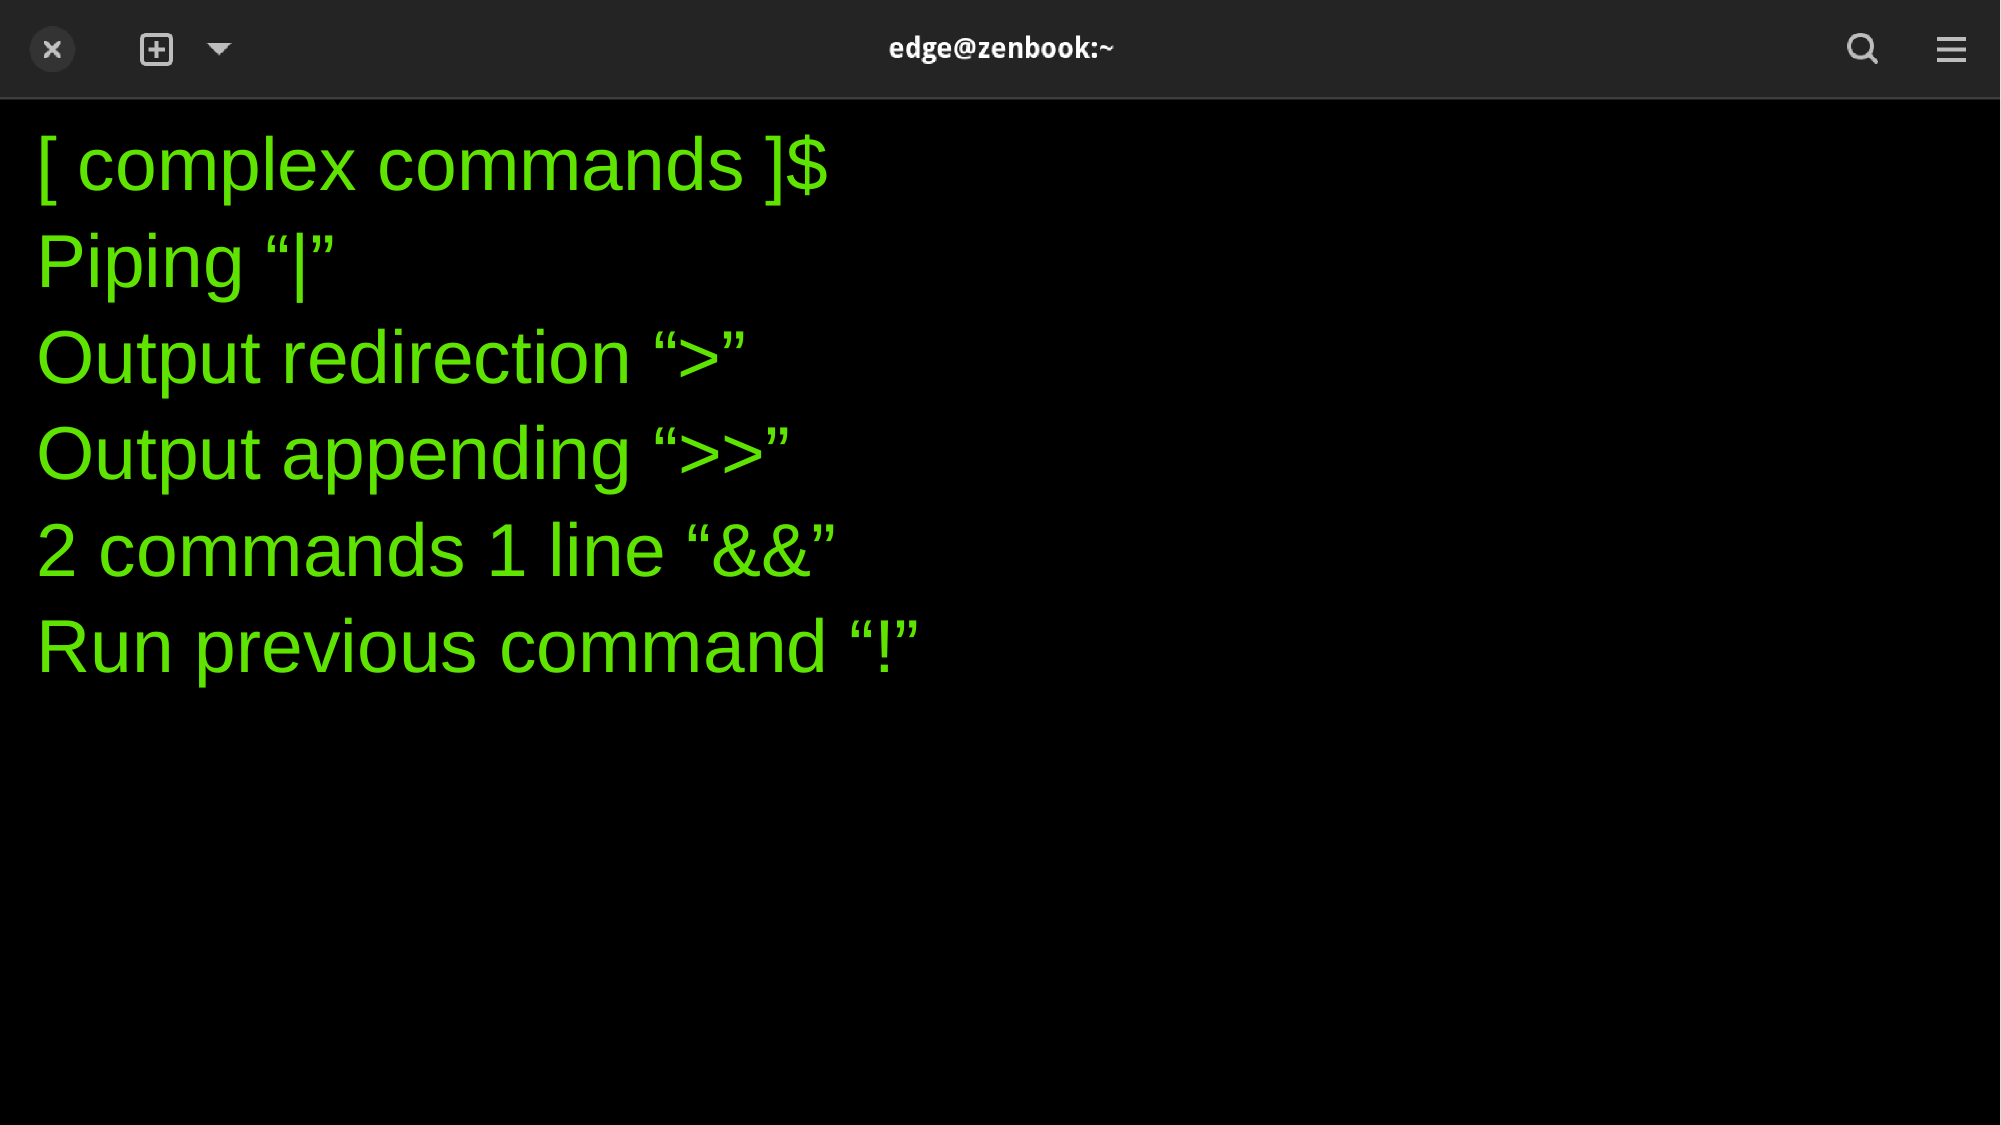

# [ complex commands ]$
Piping “|”
Output redirection “>”
Output appending “>>”
2 commands 1 line “&&”
Run previous command “!”